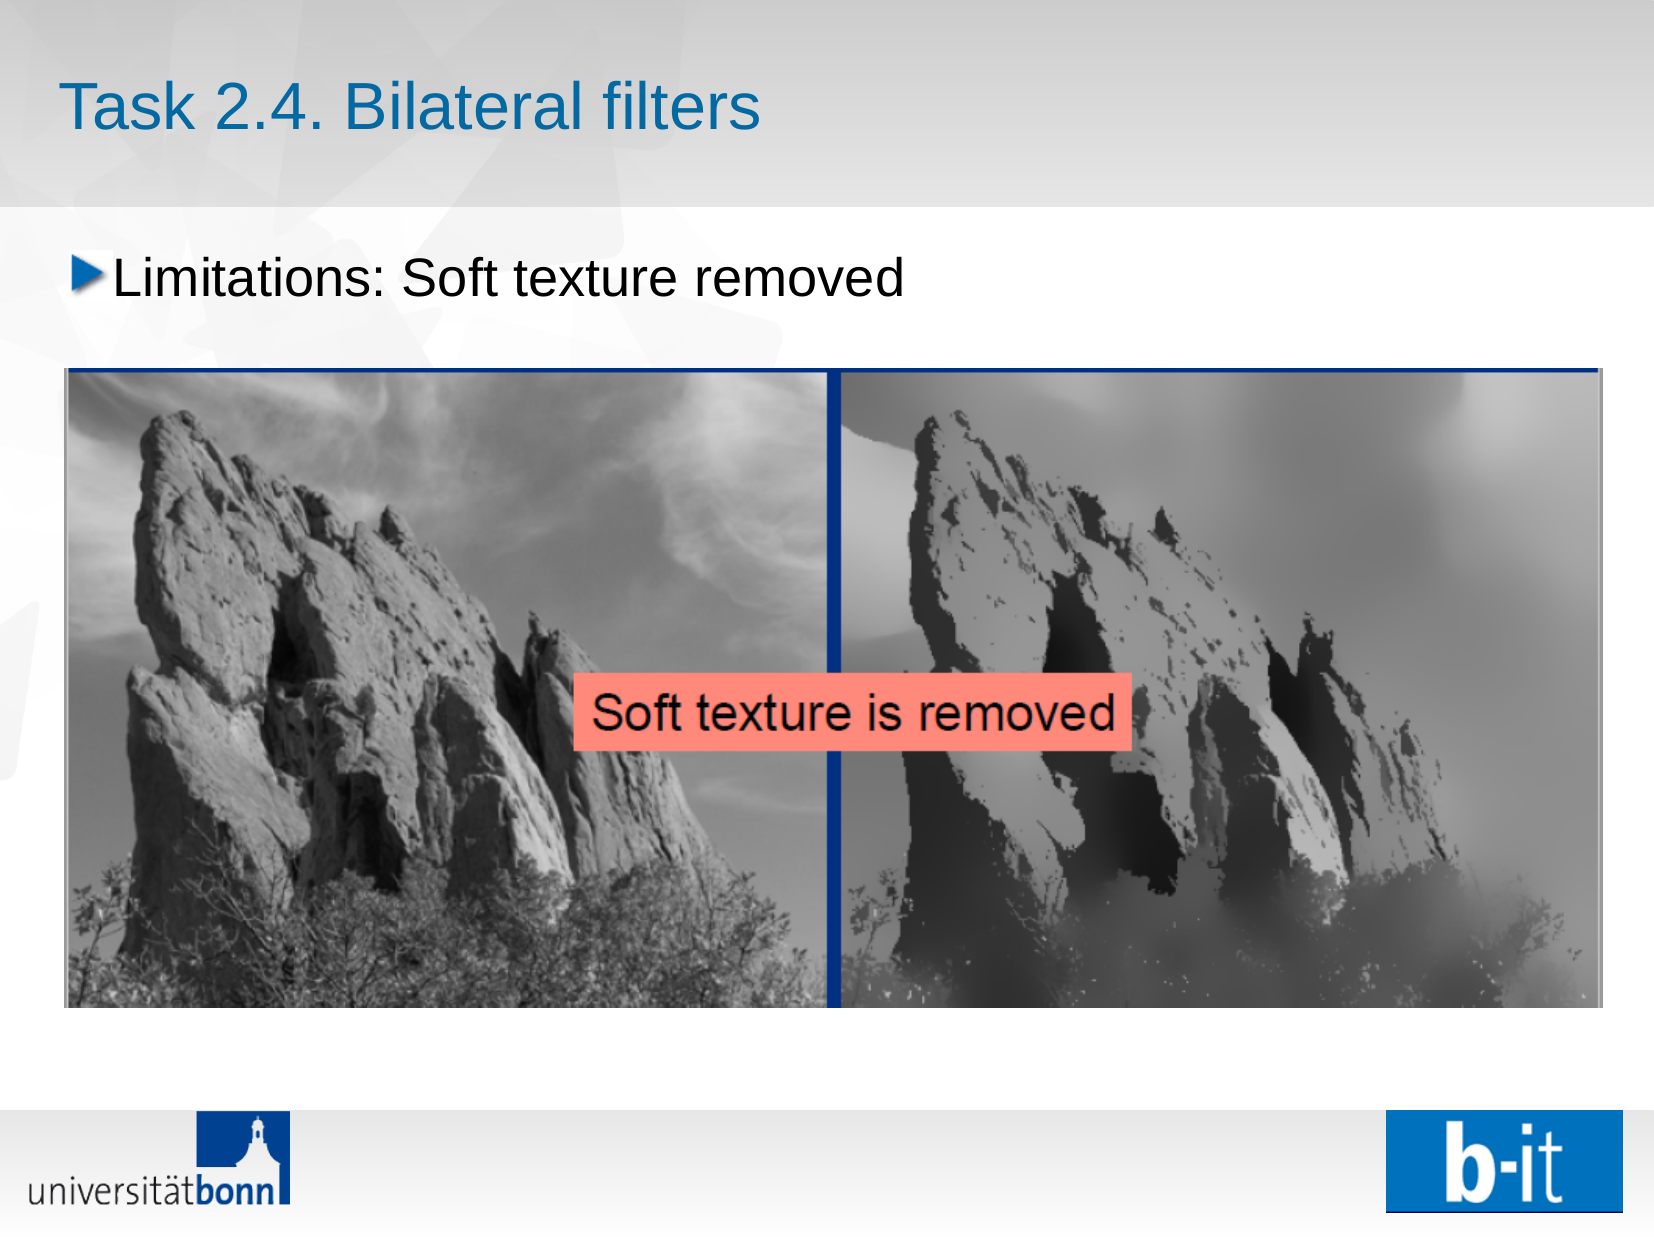

# Task 2.4. Bilateral filters
Limitations: Soft texture removed